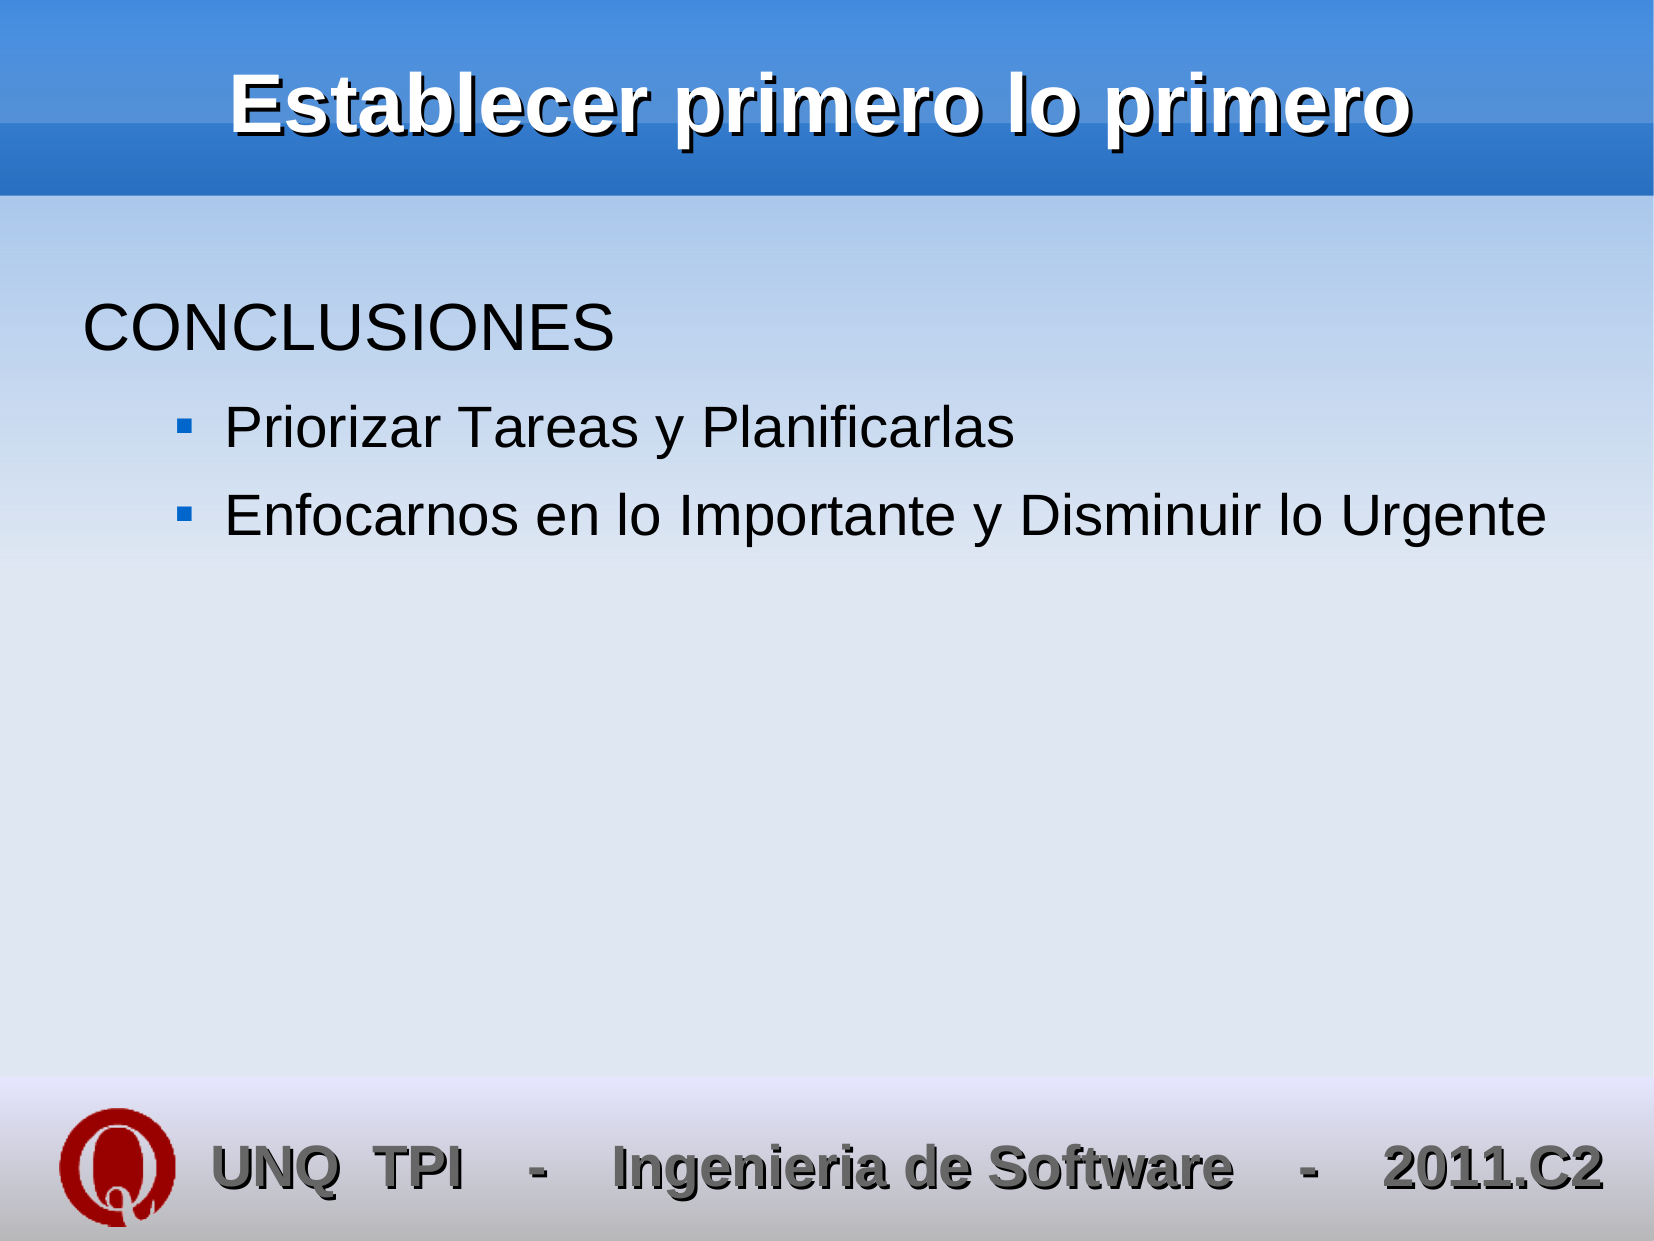

Establecer primero lo primero
# CONCLUSIONES
Priorizar Tareas y Planificarlas
Enfocarnos en lo Importante y Disminuir lo Urgente
UNQ TPI - Ingenieria de Software - 2011.C2